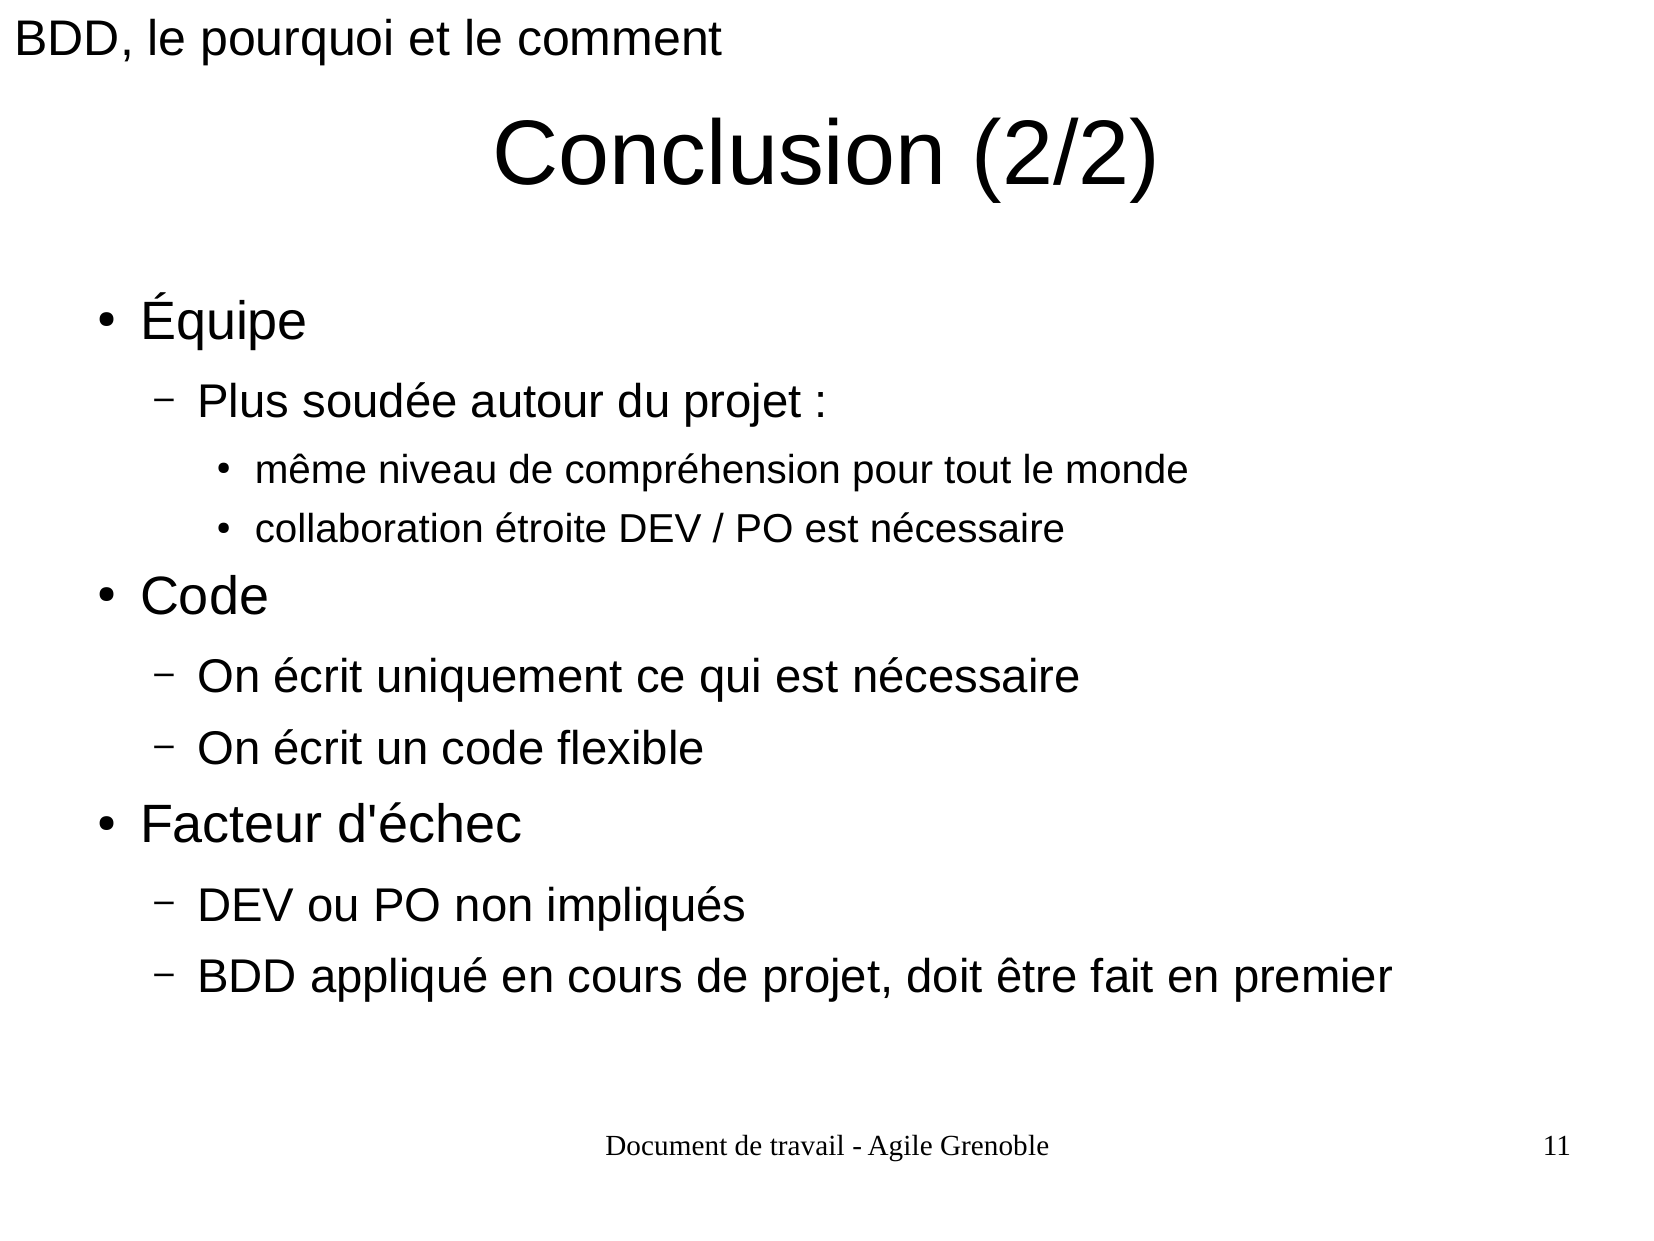

BDD, le pourquoi et le comment
# Conclusion (2/2)
Équipe
Plus soudée autour du projet :
même niveau de compréhension pour tout le monde
collaboration étroite DEV / PO est nécessaire
Code
On écrit uniquement ce qui est nécessaire
On écrit un code flexible
Facteur d'échec
DEV ou PO non impliqués
BDD appliqué en cours de projet, doit être fait en premier
Document de travail - Agile Grenoble
11